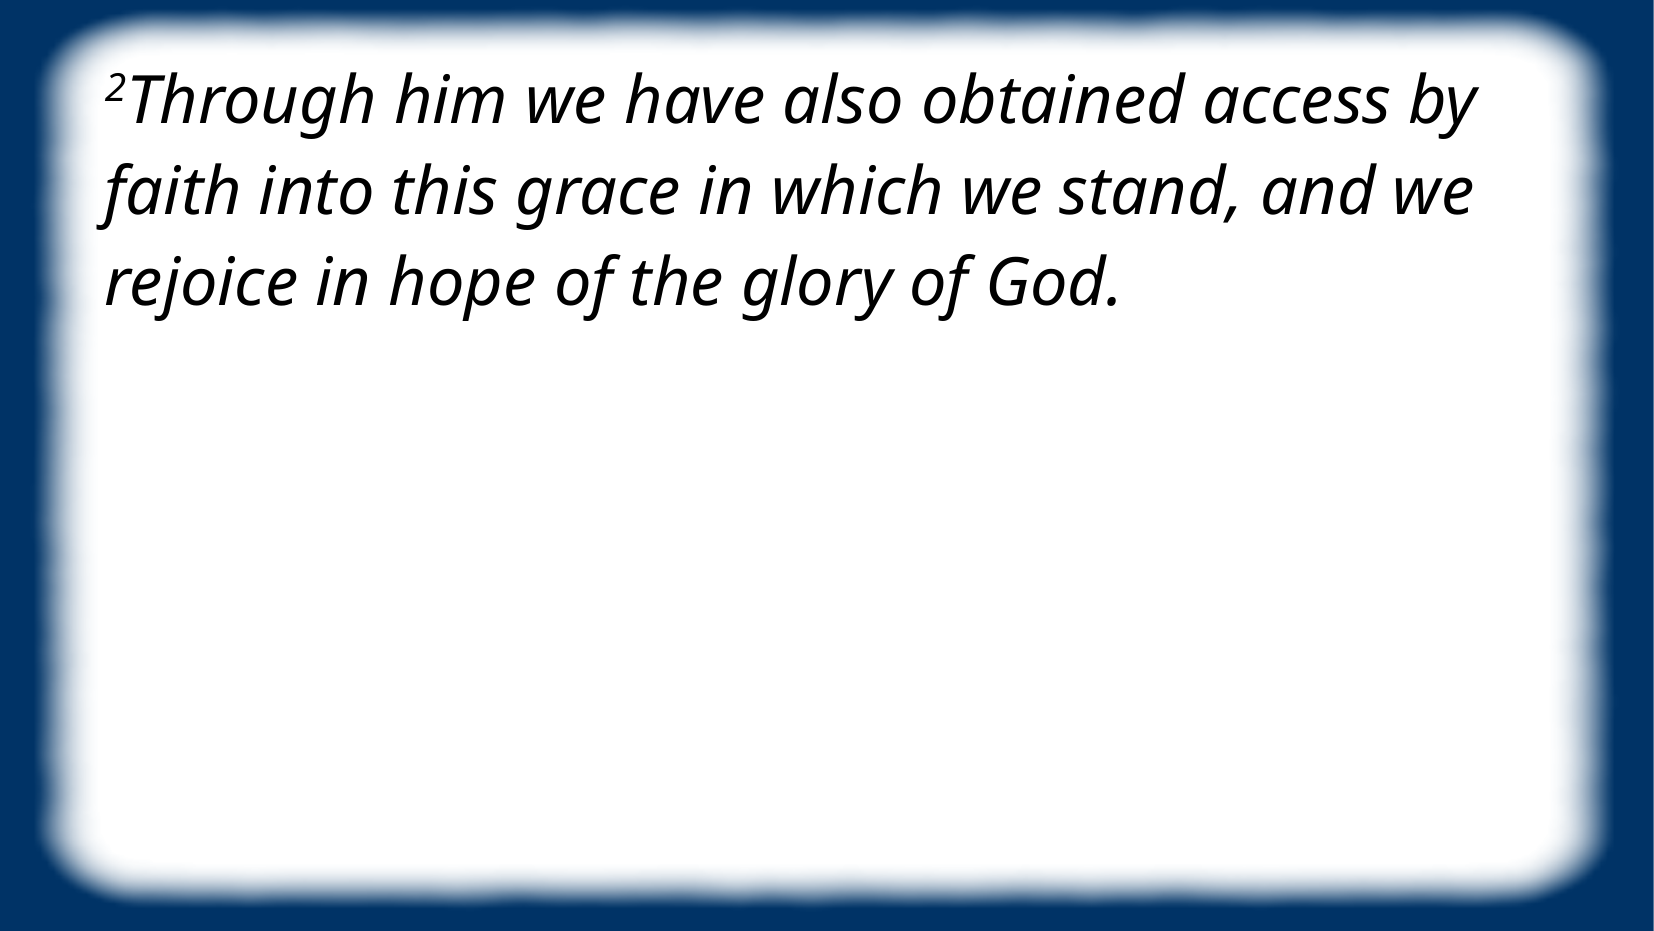

2Through him we have also obtained access by faith into this grace in which we stand, and we rejoice in hope of the glory of God.